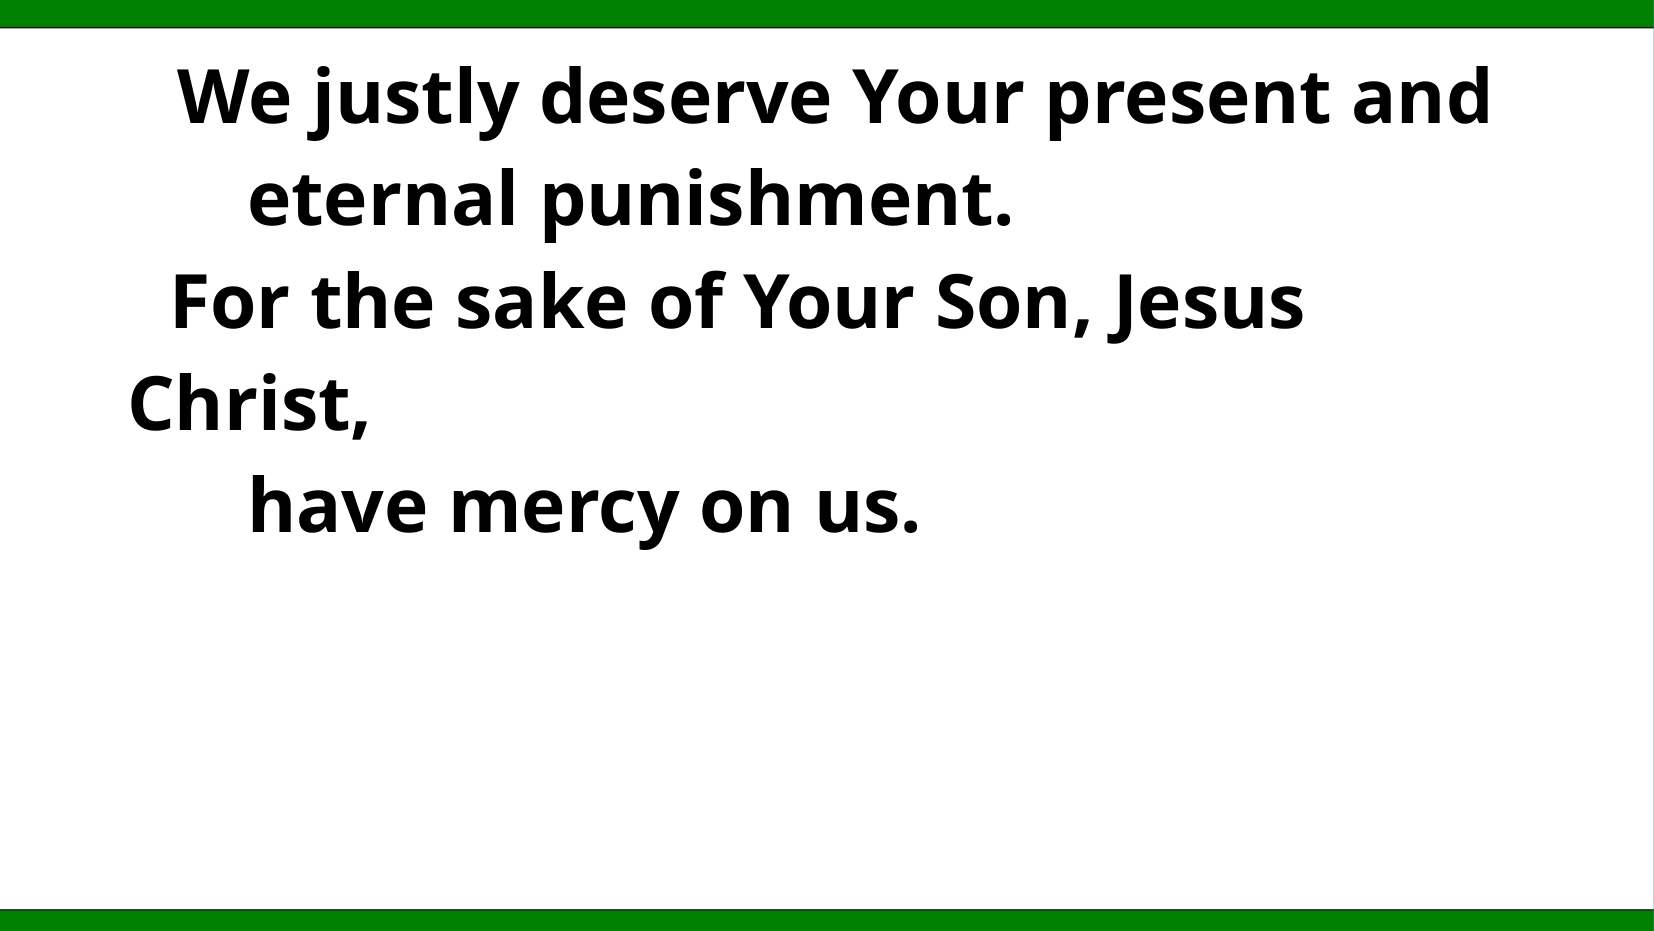

We justly deserve Your present and
 eternal punishment.
 For the sake of Your Son, Jesus Christ,
 have mercy on us.